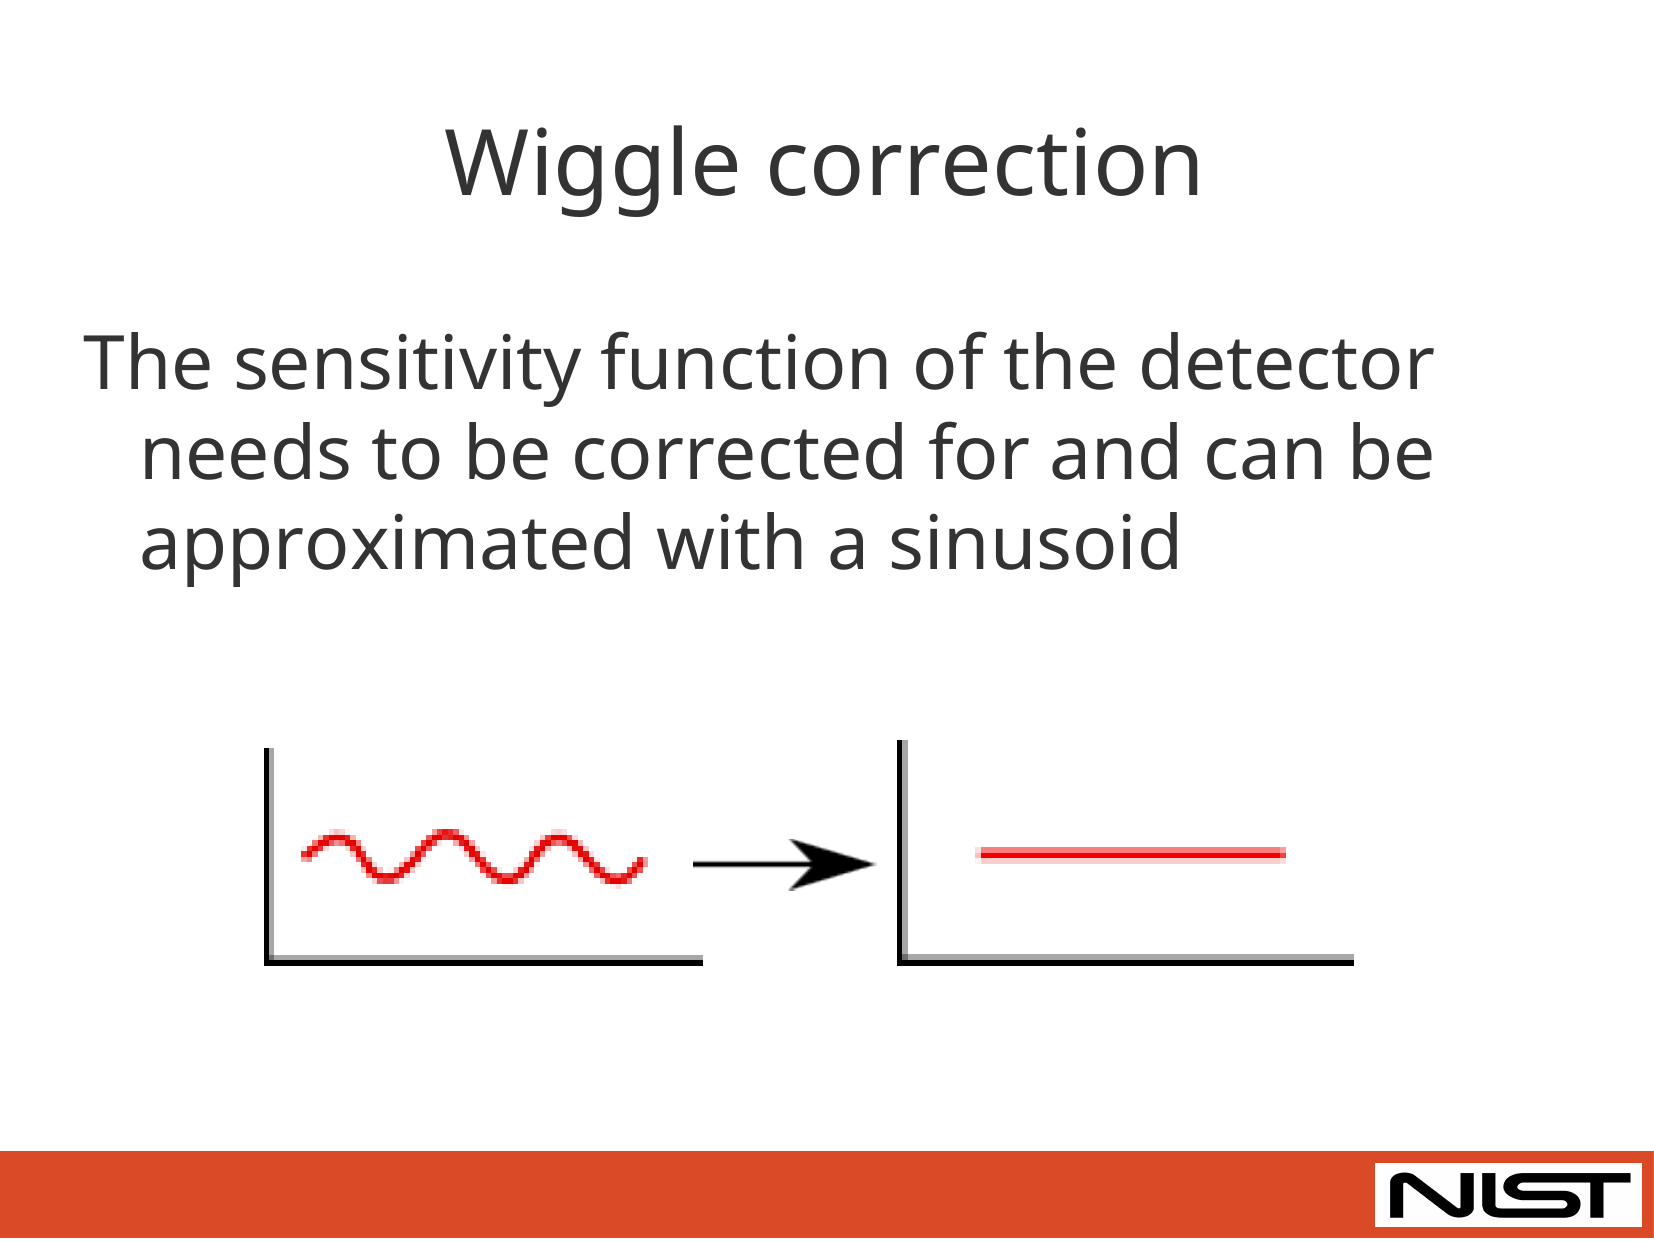

# Wiggle correction
The sensitivity function of the detector needs to be corrected for and can be approximated with a sinusoid